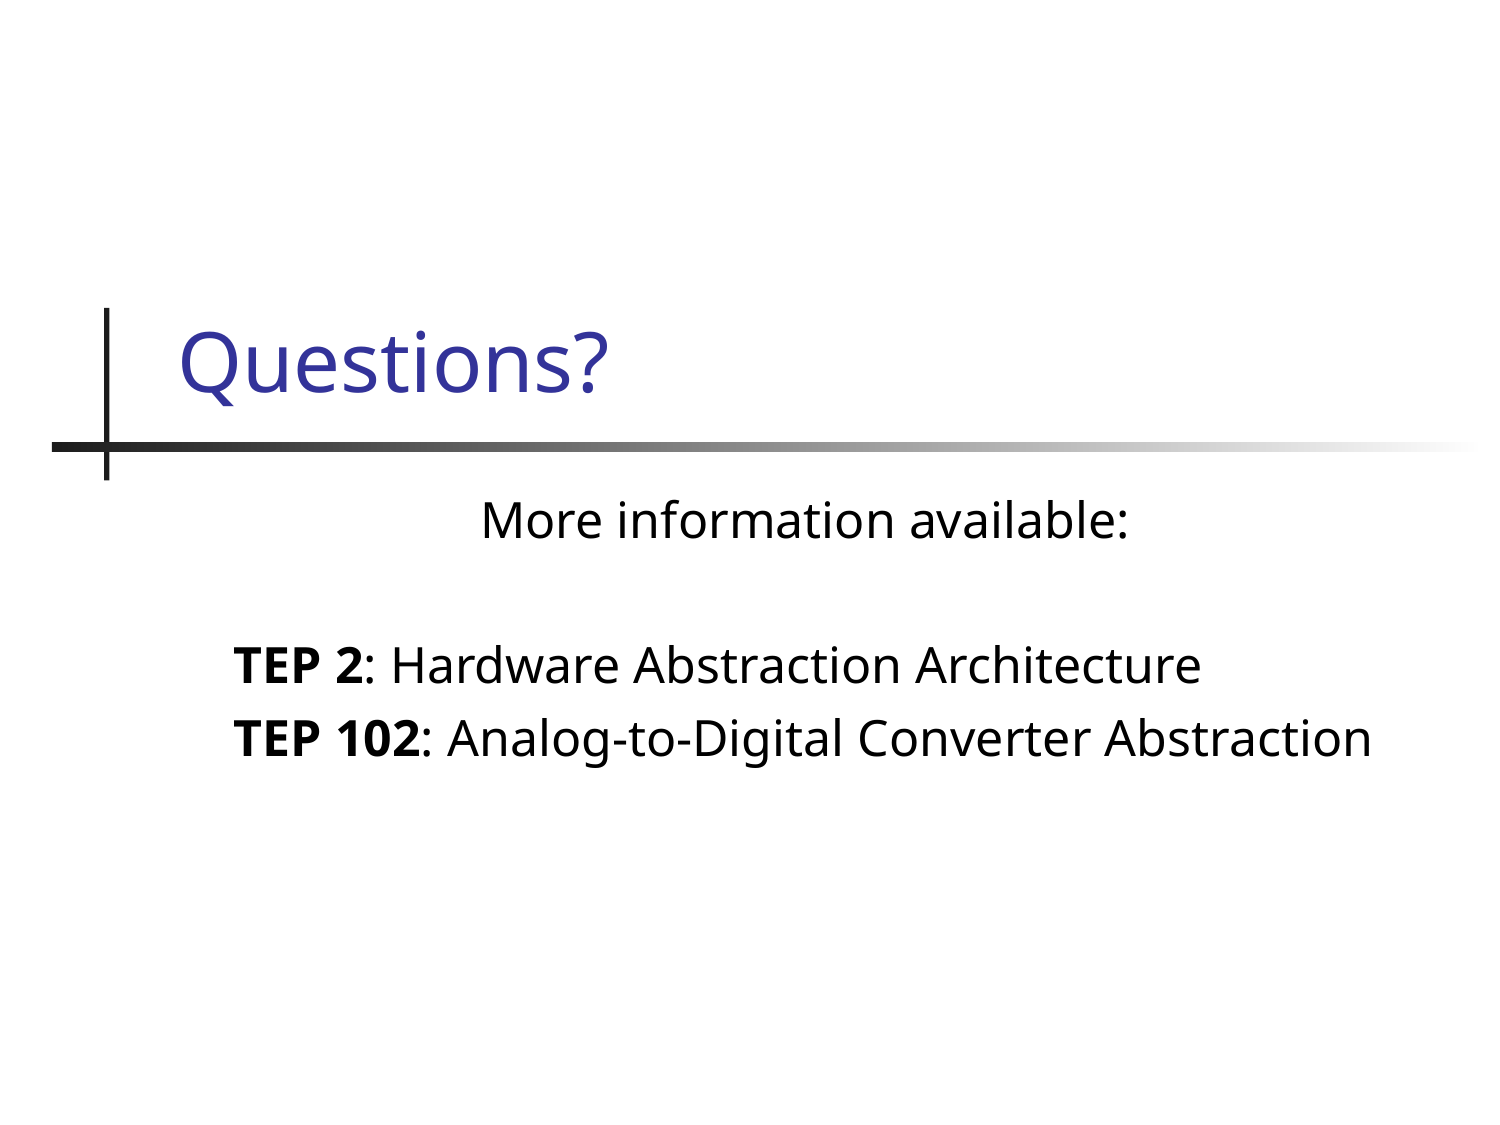

# Questions?
More information available:
TEP 2: Hardware Abstraction Architecture
TEP 102: Analog-to-Digital Converter Abstraction